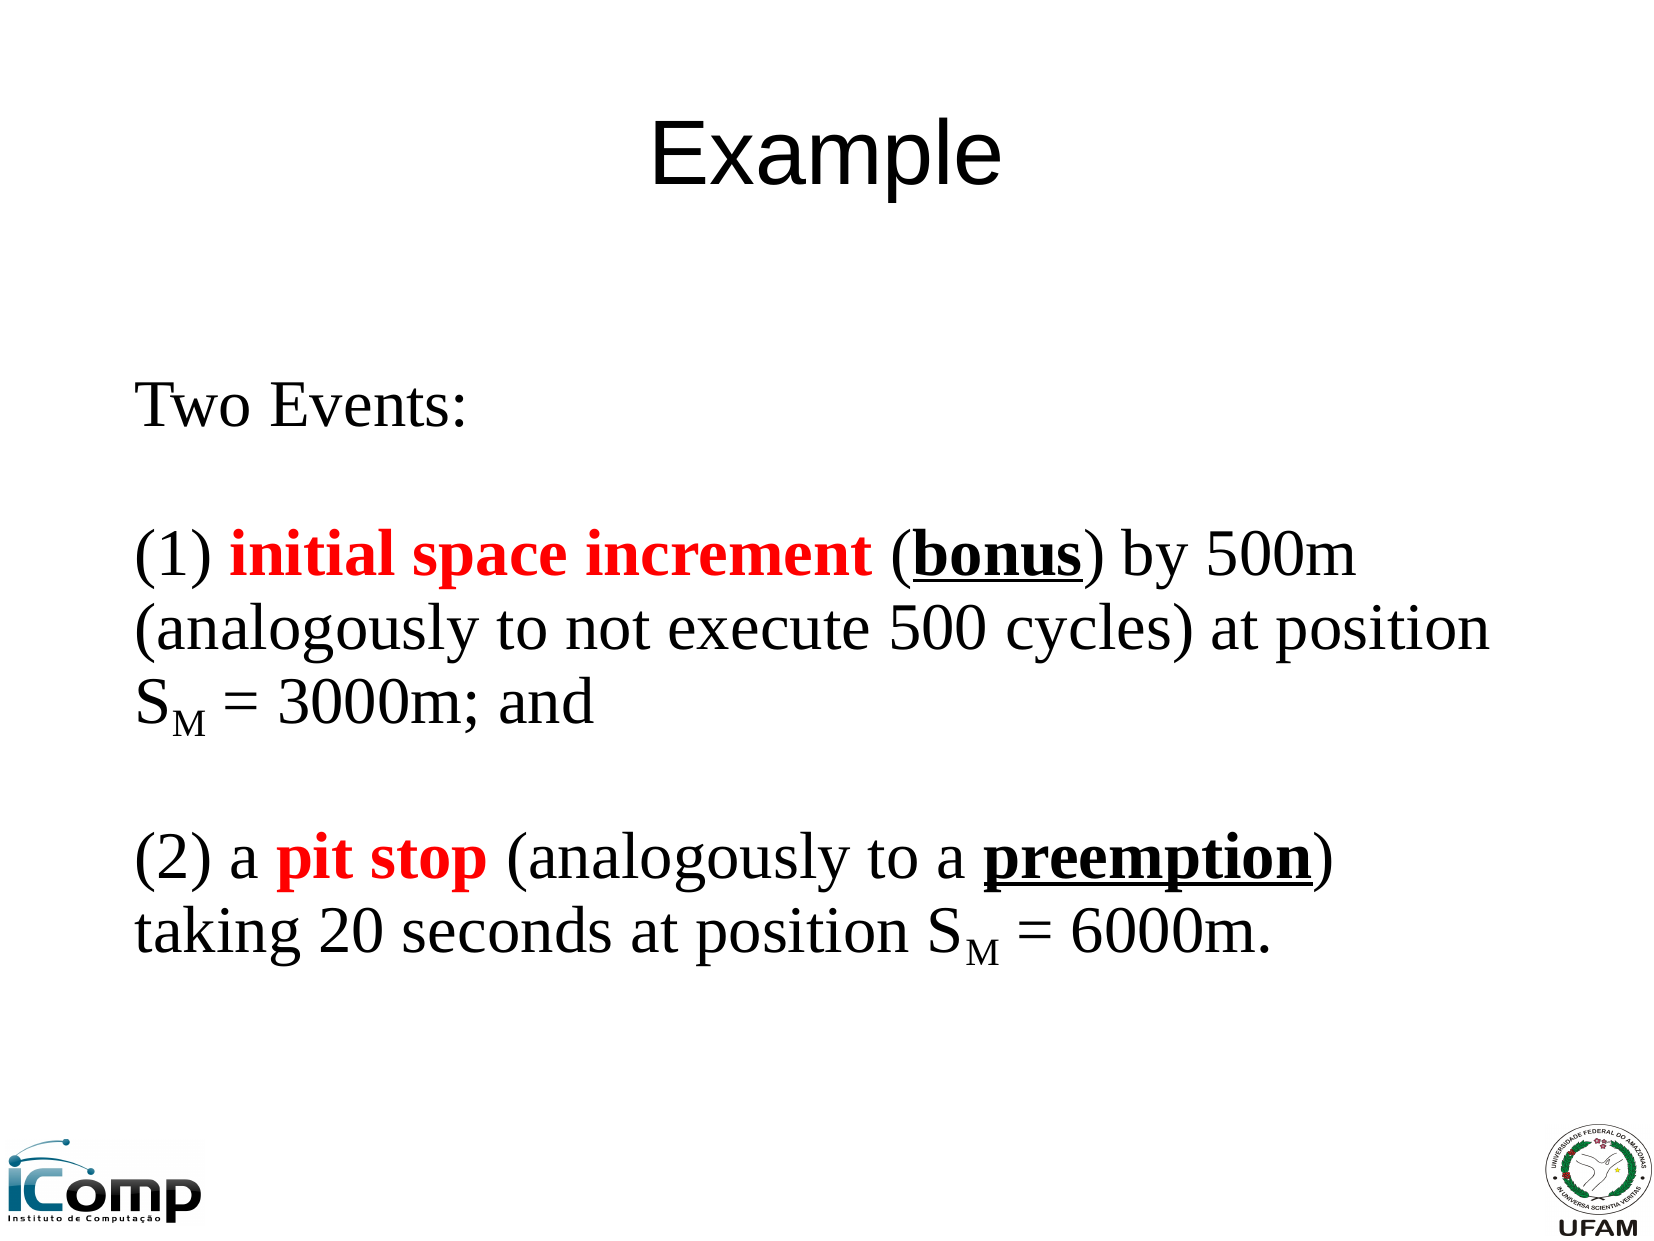

# Example
Two Events:
(1) initial space increment (bonus) by 500m (analogously to not execute 500 cycles) at position SM = 3000m; and
(2) a pit stop (analogously to a preemption) taking 20 seconds at position SM = 6000m.